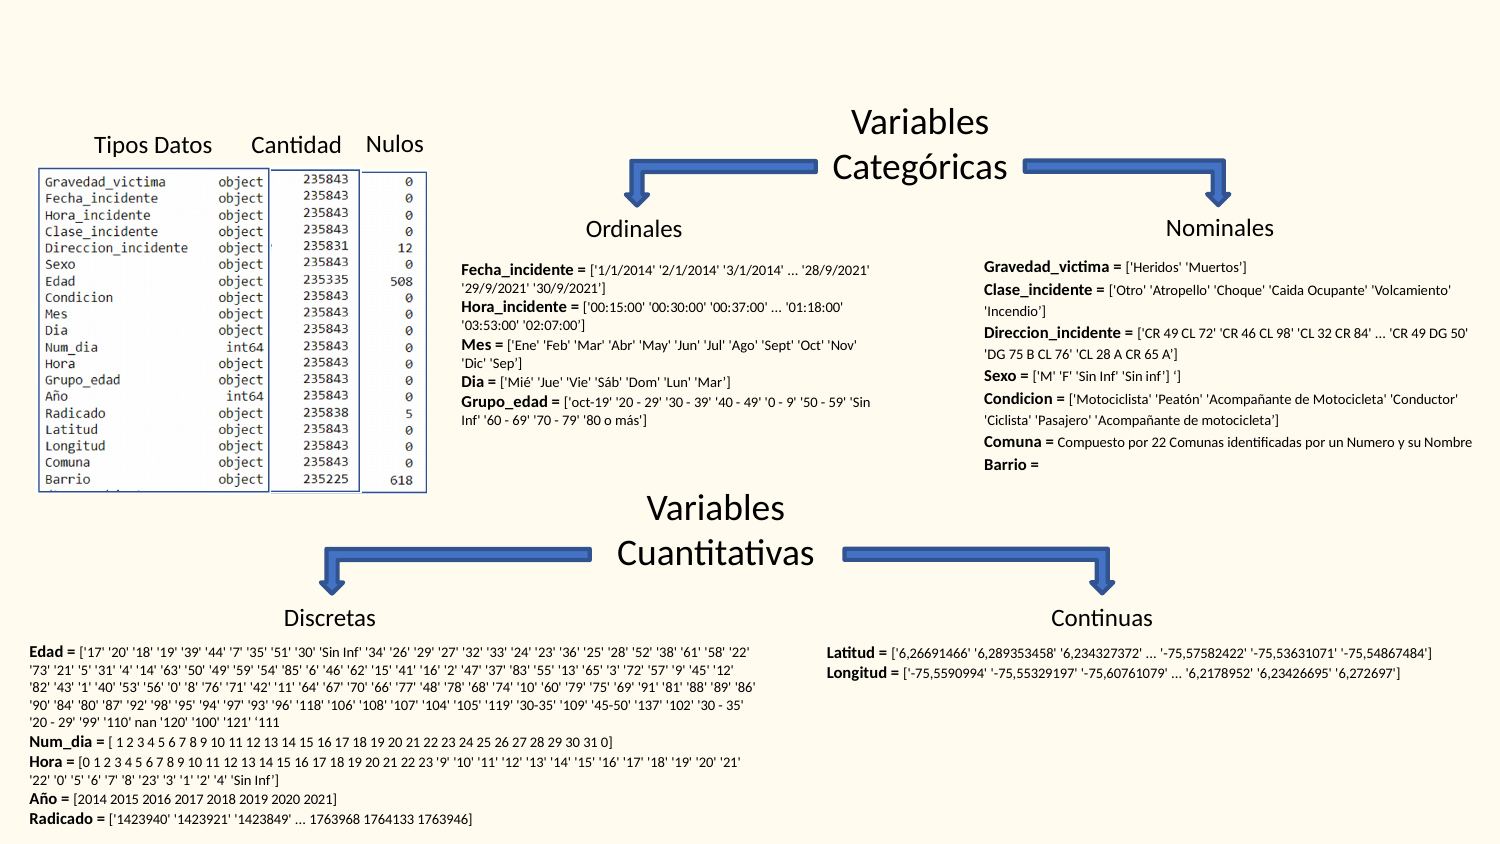

Variables Categóricas
Nulos
Cantidad
Tipos Datos
Nominales
Ordinales
Gravedad_victima = ['Heridos' 'Muertos’]
Clase_incidente = ['Otro' 'Atropello' 'Choque' 'Caida Ocupante' 'Volcamiento' 'Incendio’]
Direccion_incidente = ['CR 49 CL 72' 'CR 46 CL 98' 'CL 32 CR 84' ... 'CR 49 DG 50' 'DG 75 B CL 76' 'CL 28 A CR 65 A’]
Sexo = ['M' 'F' 'Sin Inf' 'Sin inf’] ‘]
Condicion = ['Motociclista' 'Peatón' 'Acompañante de Motocicleta' 'Conductor' 'Ciclista' 'Pasajero' 'Acompañante de motocicleta’]
Comuna = Compuesto por 22 Comunas identificadas por un Numero y su Nombre
Barrio =
Fecha_incidente = ['1/1/2014' '2/1/2014' '3/1/2014' ... '28/9/2021' '29/9/2021' '30/9/2021’]
Hora_incidente = ['00:15:00' '00:30:00' '00:37:00' ... '01:18:00' '03:53:00' '02:07:00’]
Mes = ['Ene' 'Feb' 'Mar' 'Abr' 'May' 'Jun' 'Jul' 'Ago' 'Sept' 'Oct' 'Nov' 'Dic' 'Sep’]
Dia = ['Mié' 'Jue' 'Vie' 'Sáb' 'Dom' 'Lun' 'Mar’]
Grupo_edad = ['oct-19' '20 - 29' '30 - 39' '40 - 49' '0 - 9' '50 - 59' 'Sin Inf' '60 - 69' '70 - 79' '80 o más']
Variables Cuantitativas
Continuas
Discretas
Latitud = ['6,26691466' '6,289353458' '6,234327372' ... '-75,57582422' '-75,53631071' '-75,54867484'] Longitud = ['-75,5590994' '-75,55329197' '-75,60761079' ... '6,2178952' '6,23426695' '6,272697']
Edad = ['17' '20' '18' '19' '39' '44' '7' '35' '51' '30' 'Sin Inf' '34' '26' '29' '27' '32' '33' '24' '23' '36' '25' '28' '52' '38' '61' '58' '22' '73' '21' '5' '31' '4' '14' '63' '50' '49' '59' '54' '85' '6' '46' '62' '15' '41' '16' '2' '47' '37' '83' '55' '13' '65' '3' '72' '57' '9' '45' '12' '82' '43' '1' '40' '53' '56' '0' '8' '76' '71' '42' '11' '64' '67' '70' '66' '77' '48' '78' '68' '74' '10' '60' '79' '75' '69' '91' '81' '88' '89' '86' '90' '84' '80' '87' '92' '98' '95' '94' '97' '93' '96' '118' '106' '108' '107' '104' '105' '119' '30-35' '109' '45-50' '137' '102' '30 - 35' '20 - 29' '99' '110' nan '120' '100' '121' ‘111
Num_dia = [ 1 2 3 4 5 6 7 8 9 10 11 12 13 14 15 16 17 18 19 20 21 22 23 24 25 26 27 28 29 30 31 0]
Hora = [0 1 2 3 4 5 6 7 8 9 10 11 12 13 14 15 16 17 18 19 20 21 22 23 '9' '10' '11' '12' '13' '14' '15' '16' '17' '18' '19' '20' '21' '22' '0' '5' '6' '7' '8' '23' '3' '1' '2' '4' 'Sin Inf’]
Año = [2014 2015 2016 2017 2018 2019 2020 2021]
Radicado = ['1423940' '1423921' '1423849' ... 1763968 1764133 1763946]